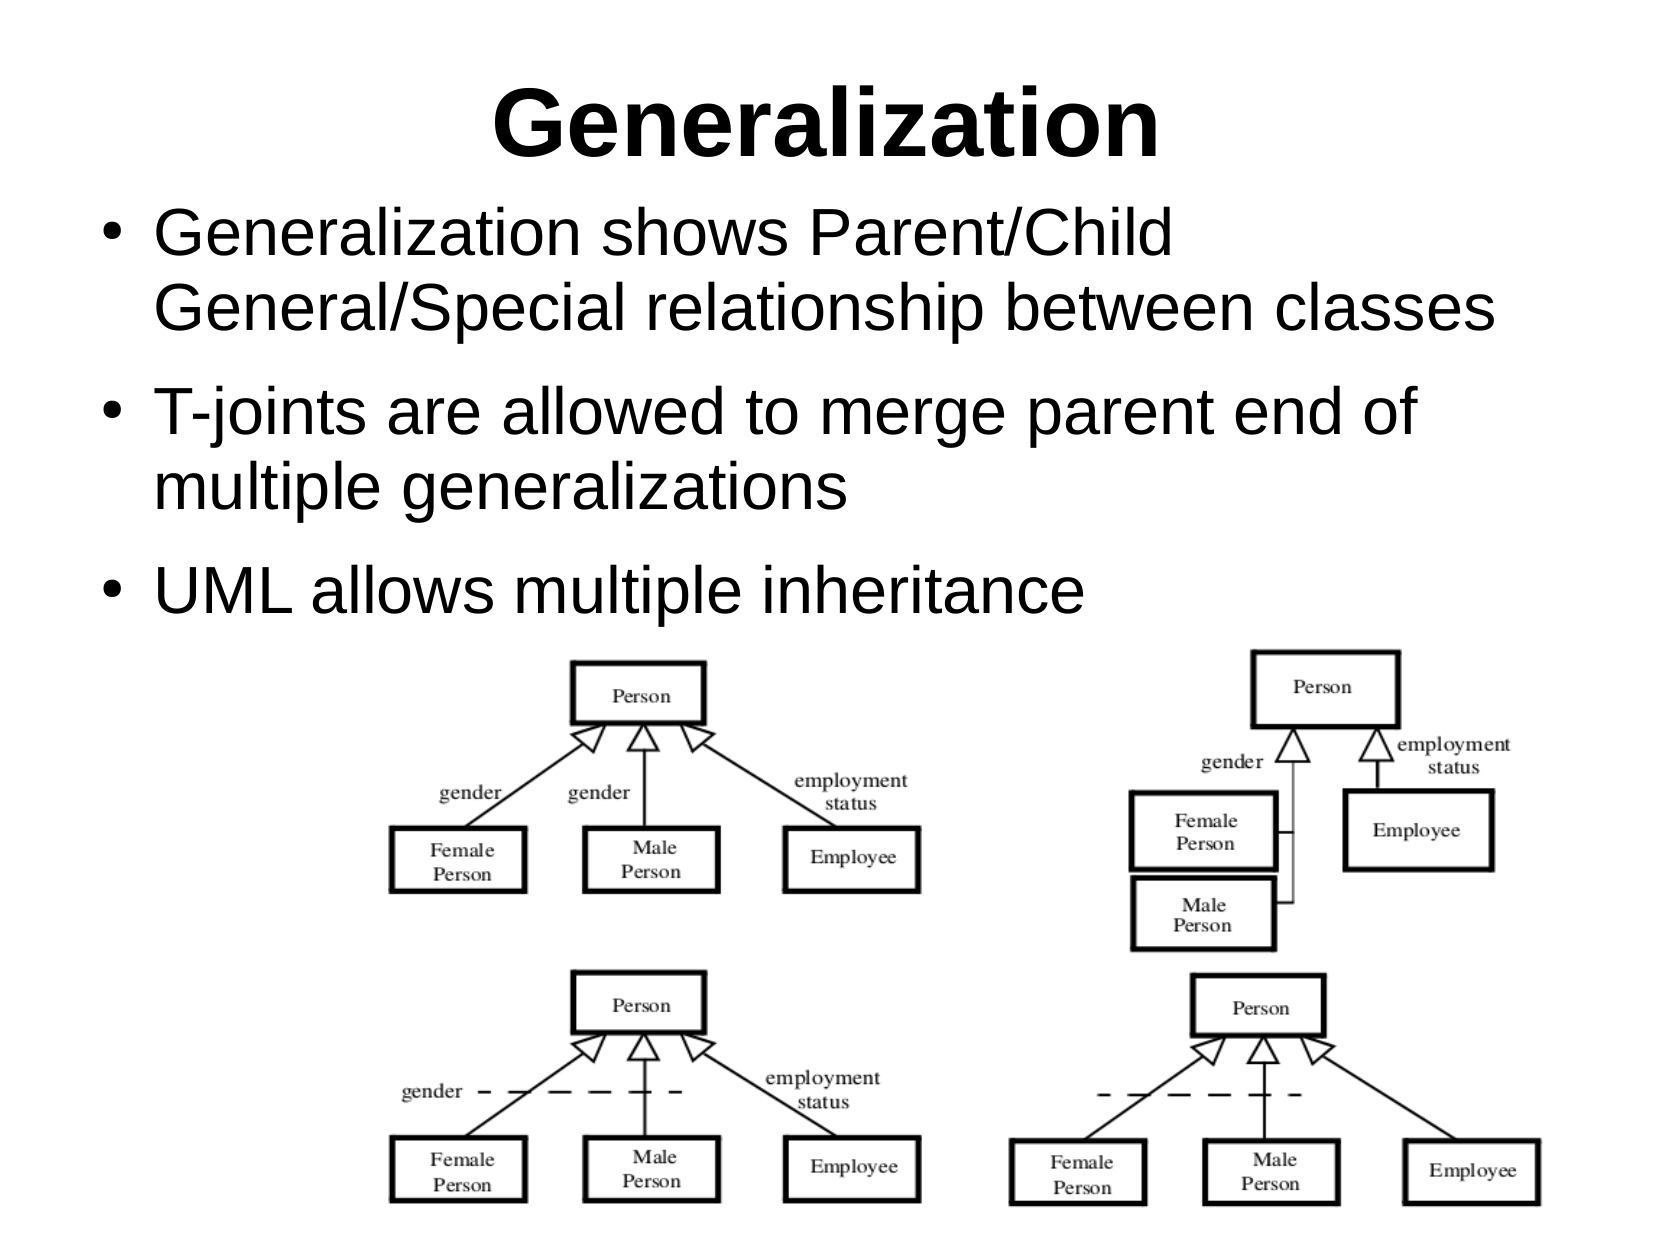

# Generalization
Generalization shows Parent/Child General/Special relationship between classes
T-joints are allowed to merge parent end of multiple generalizations
UML allows multiple inheritance